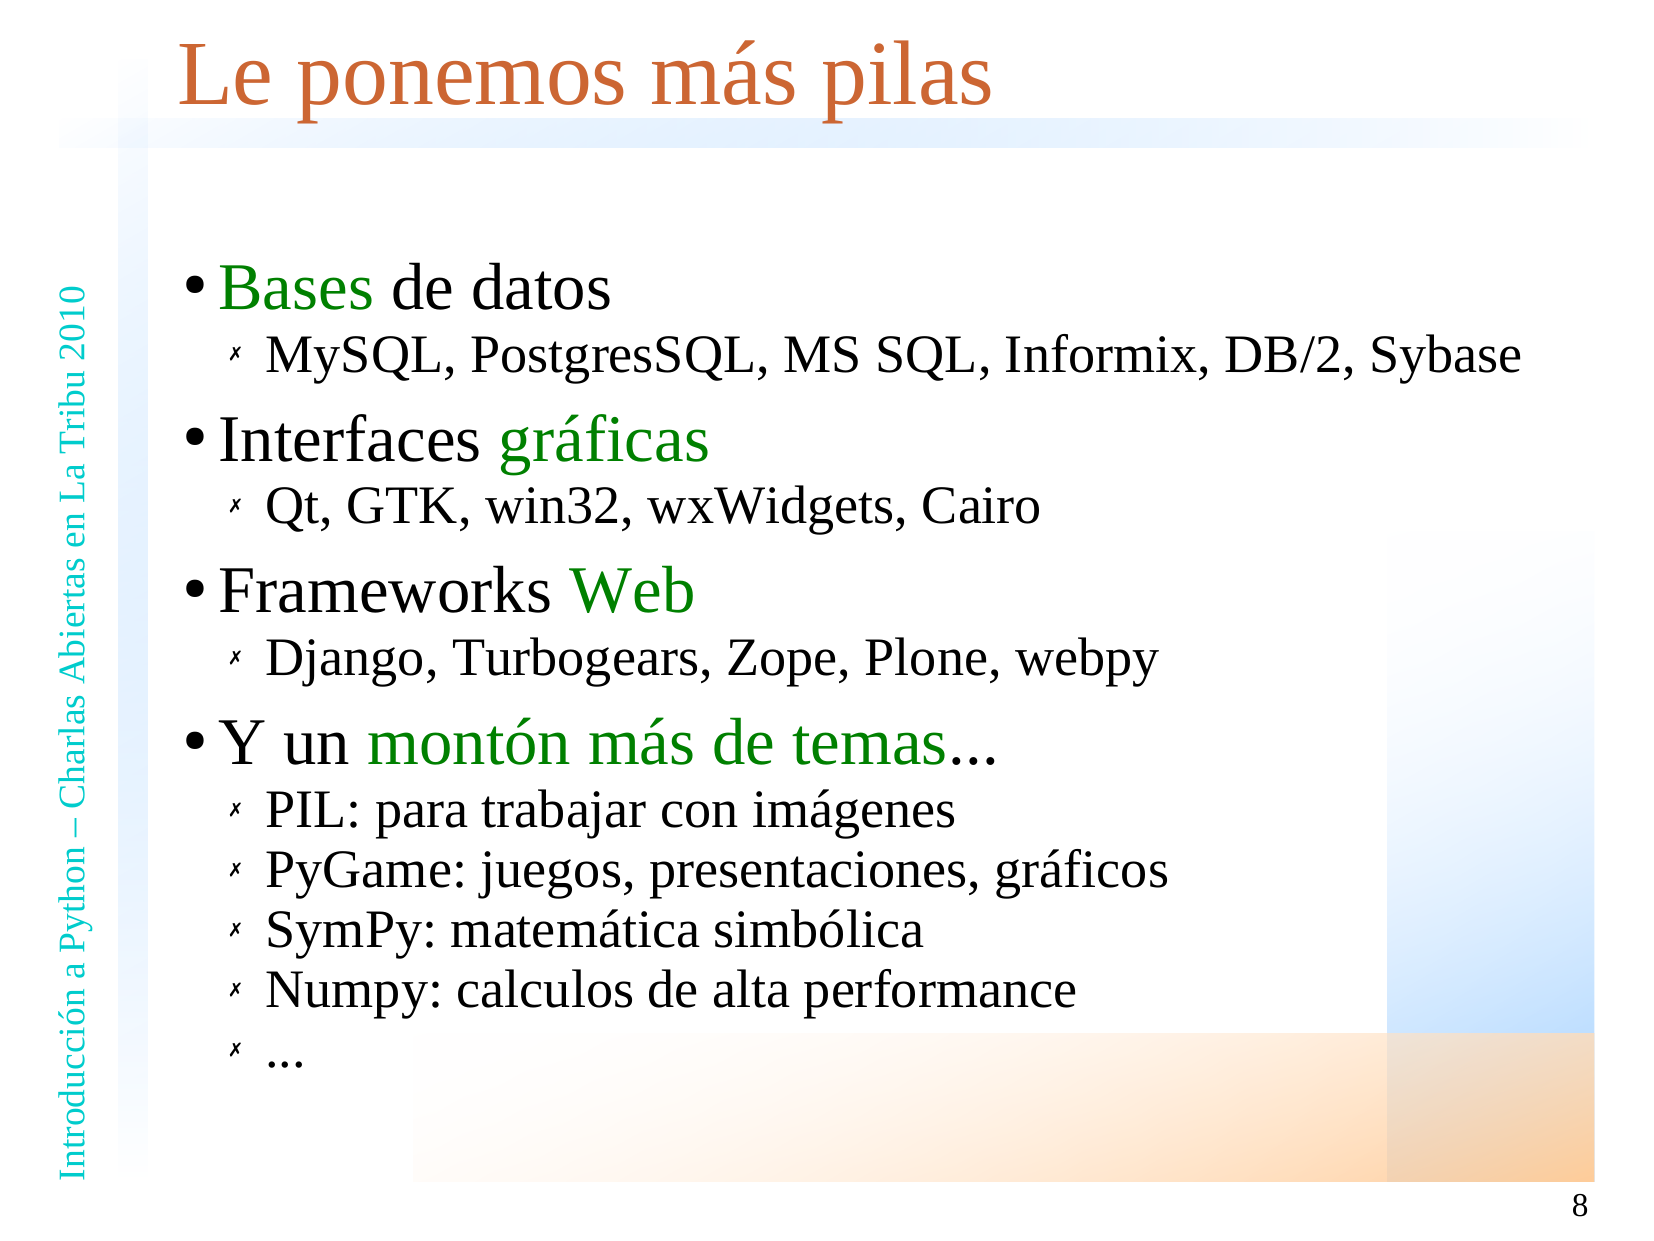

# Le ponemos más pilas
Bases de datos
MySQL, PostgresSQL, MS SQL, Informix, DB/2, Sybase
Interfaces gráficas
Qt, GTK, win32, wxWidgets, Cairo
Frameworks Web
Django, Turbogears, Zope, Plone, webpy
Y un montón más de temas...
PIL: para trabajar con imágenes
PyGame: juegos, presentaciones, gráficos
SymPy: matemática simbólica
Numpy: calculos de alta performance
...